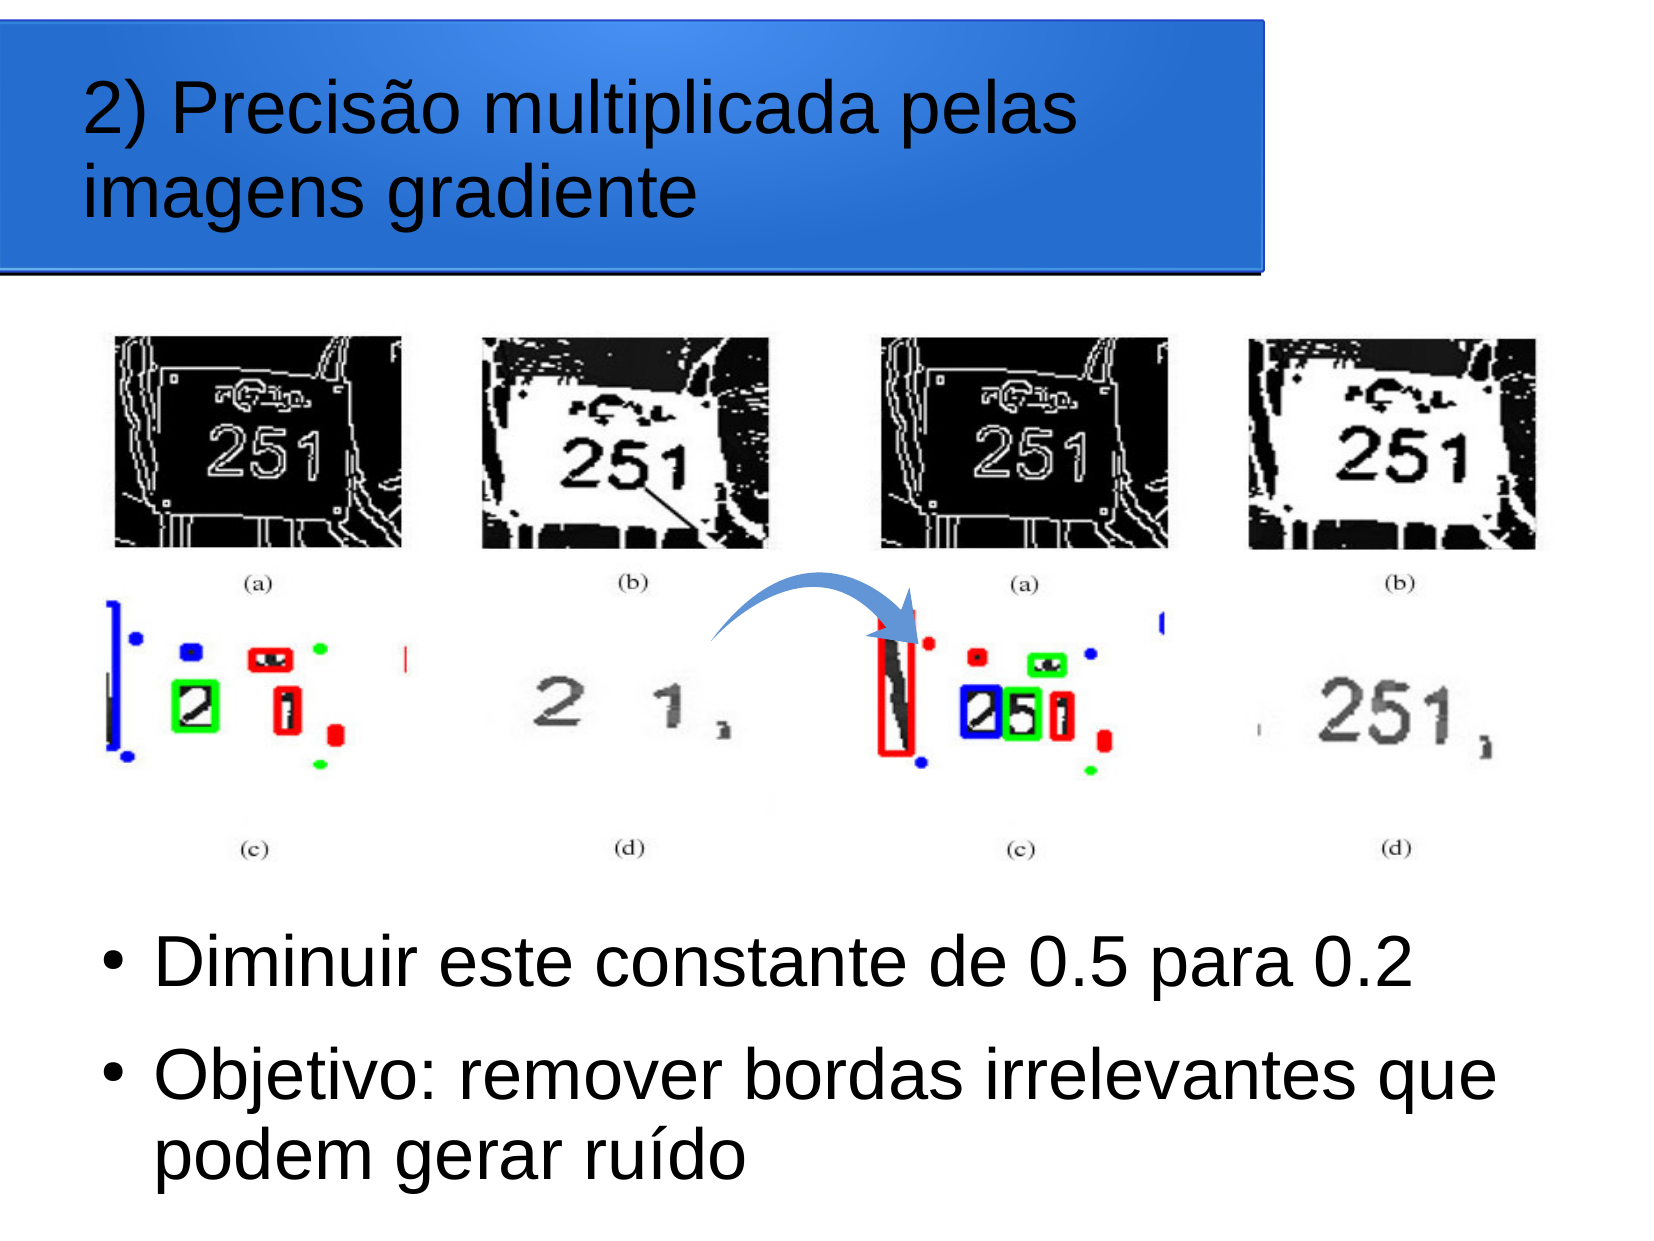

# 2) Precisão multiplicada pelas imagens gradiente
Diminuir este constante de 0.5 para 0.2
Objetivo: remover bordas irrelevantes que podem gerar ruído